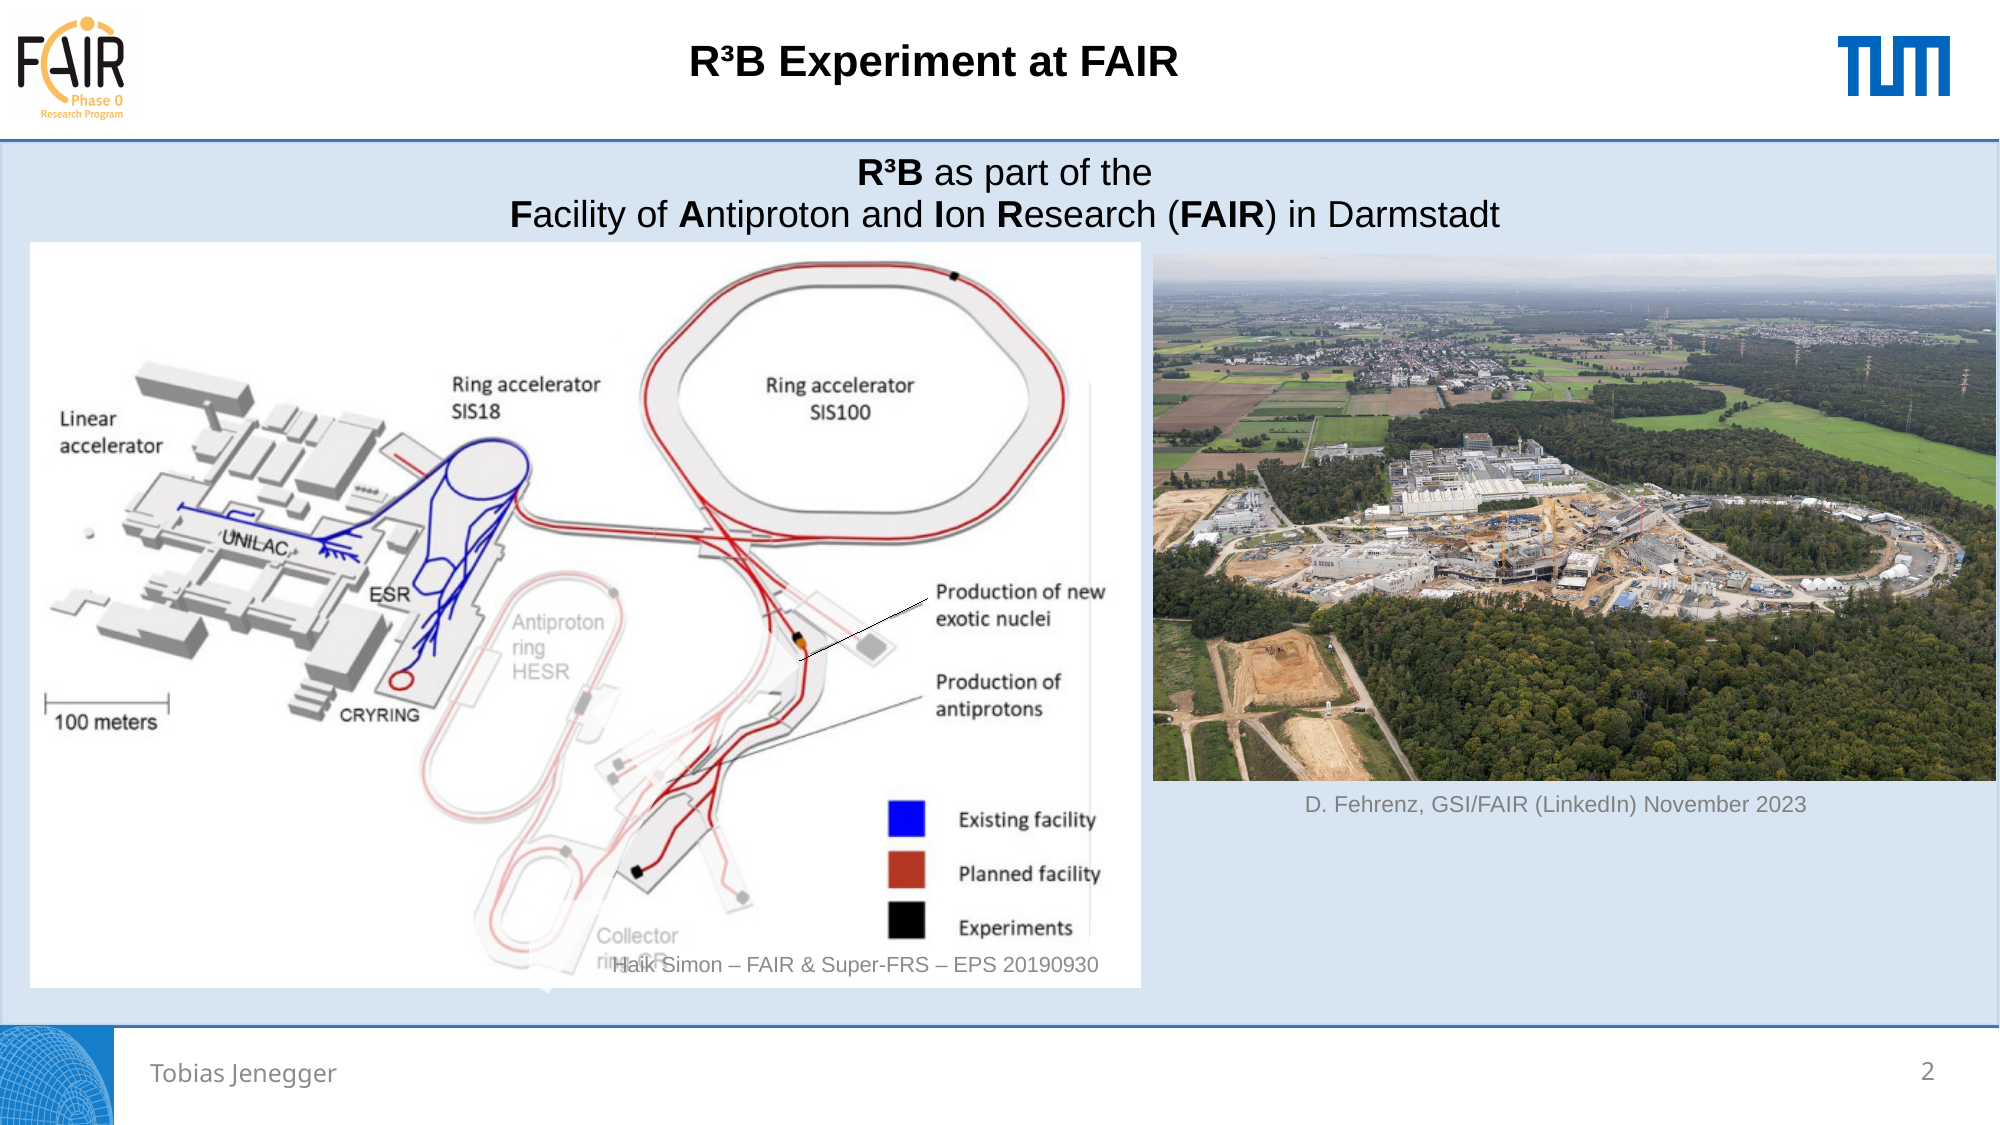

R³B Experiment at FAIR
R³B as part of the
Facility of Antiproton and Ion Research (FAIR) in Darmstadt
D. Fehrenz, GSI/FAIR (LinkedIn) November 2023
Haik Simon – FAIR & Super-FRS – EPS 20190930
2